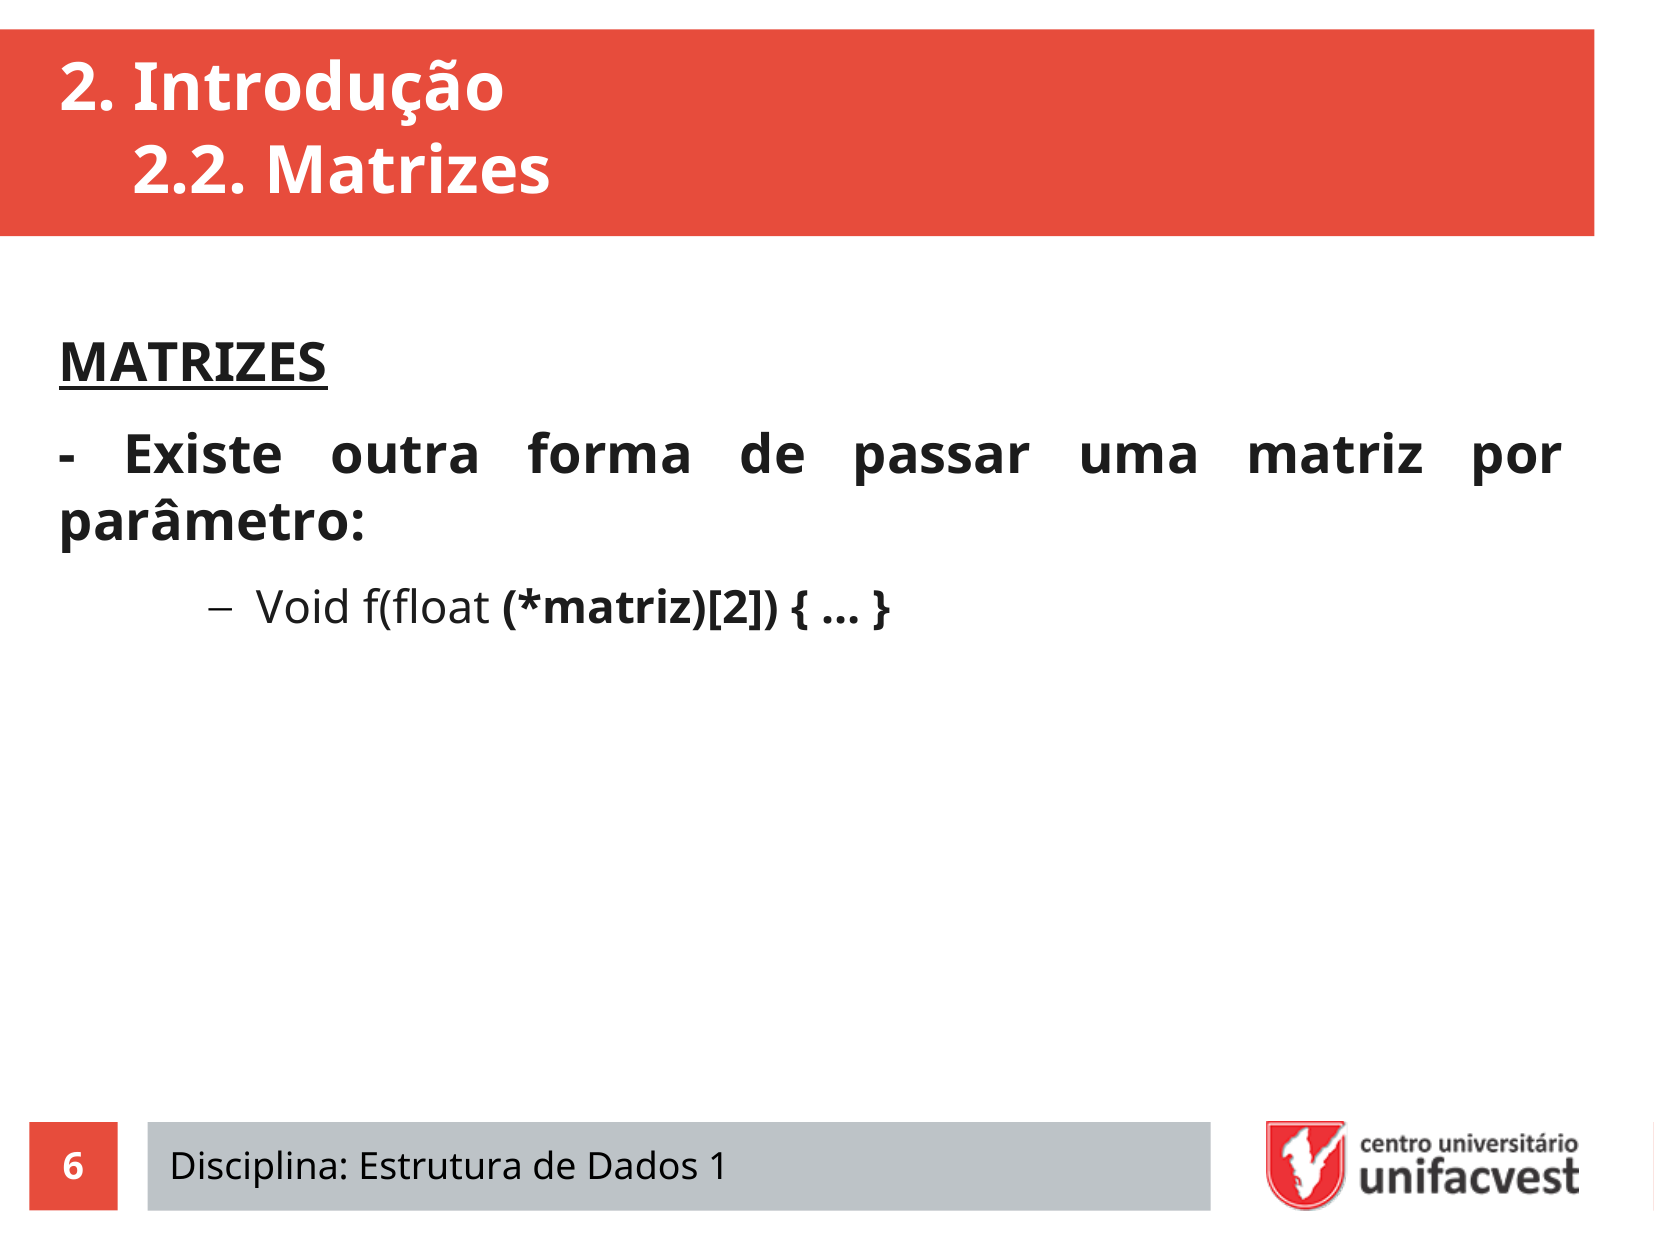

# 2. Introdução 2.2. Matrizes
MATRIZES
- Existe outra forma de passar uma matriz por parâmetro:
Void f(float (*matriz)[2]) { … }
6
Disciplina: Estrutura de Dados 1